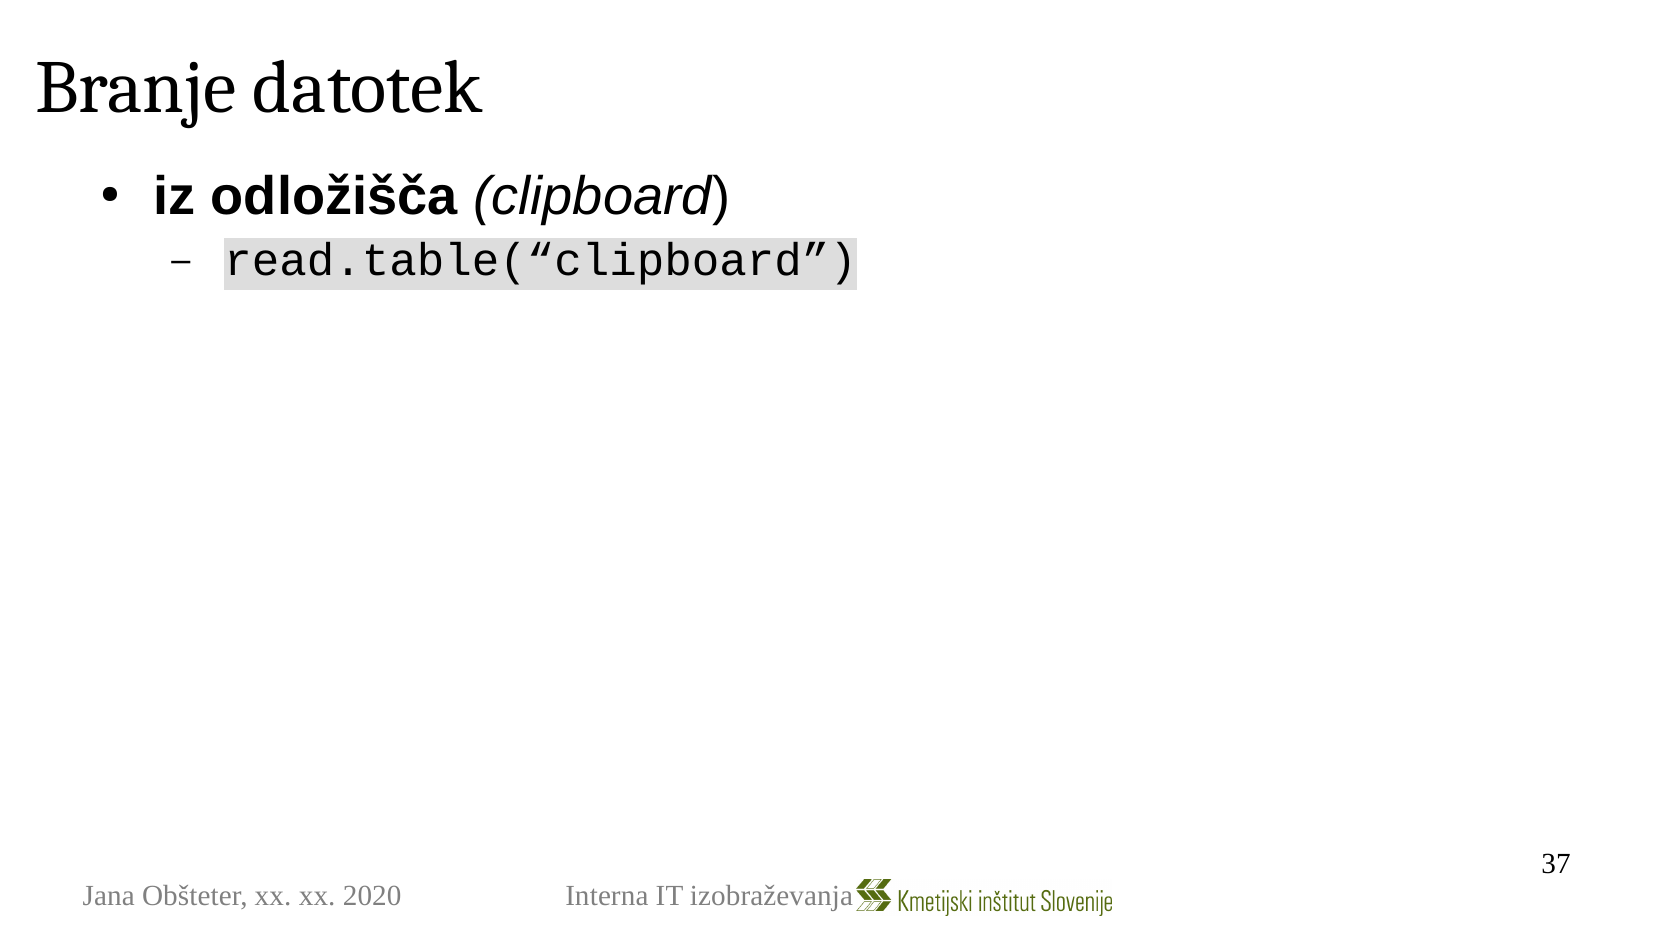

# Branje datotek
iz odložišča (clipboard)
read.table(“clipboard”)
37